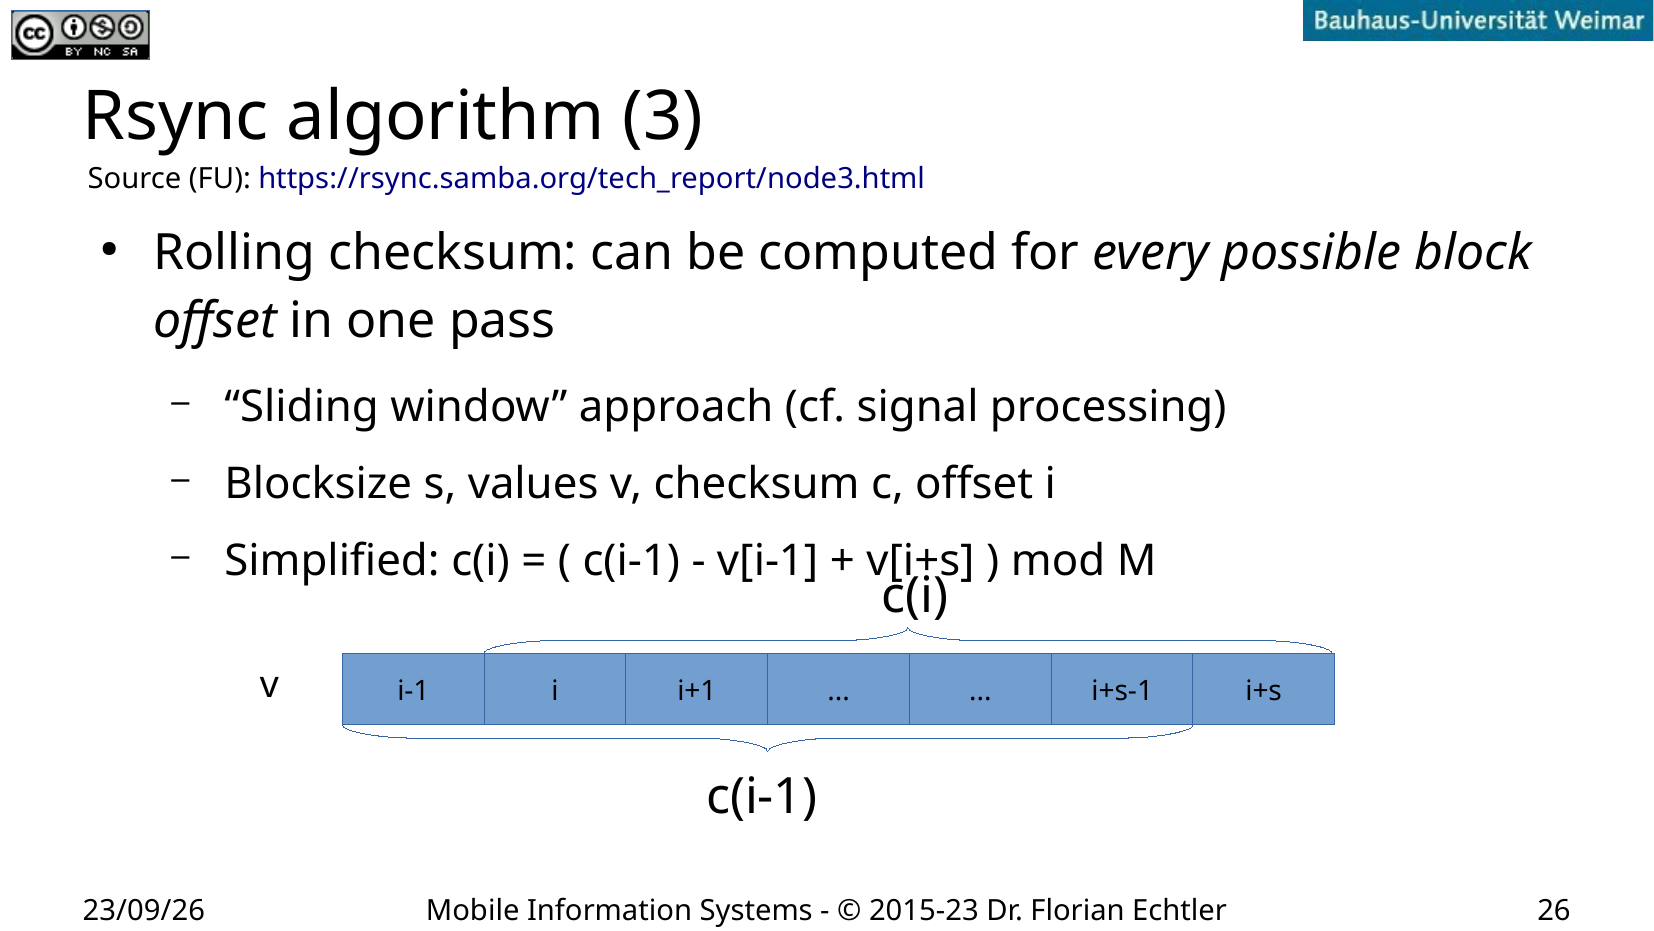

# Rsync algorithm (3)
Source (FU): https://rsync.samba.org/tech_report/node3.html
Rolling checksum: can be computed for every possible block offset in one pass
“Sliding window” approach (cf. signal processing)
Blocksize s, values v, checksum c, offset i
Simplified: c(i) = ( c(i-1) - v[i-1] + v[i+s] ) mod M
c(i)
i-1
i
i+1
...
...
i+s-1
i+s
v
c(i-1)
Mobile Information Systems - © 2015-23 Dr. Florian Echtler
26